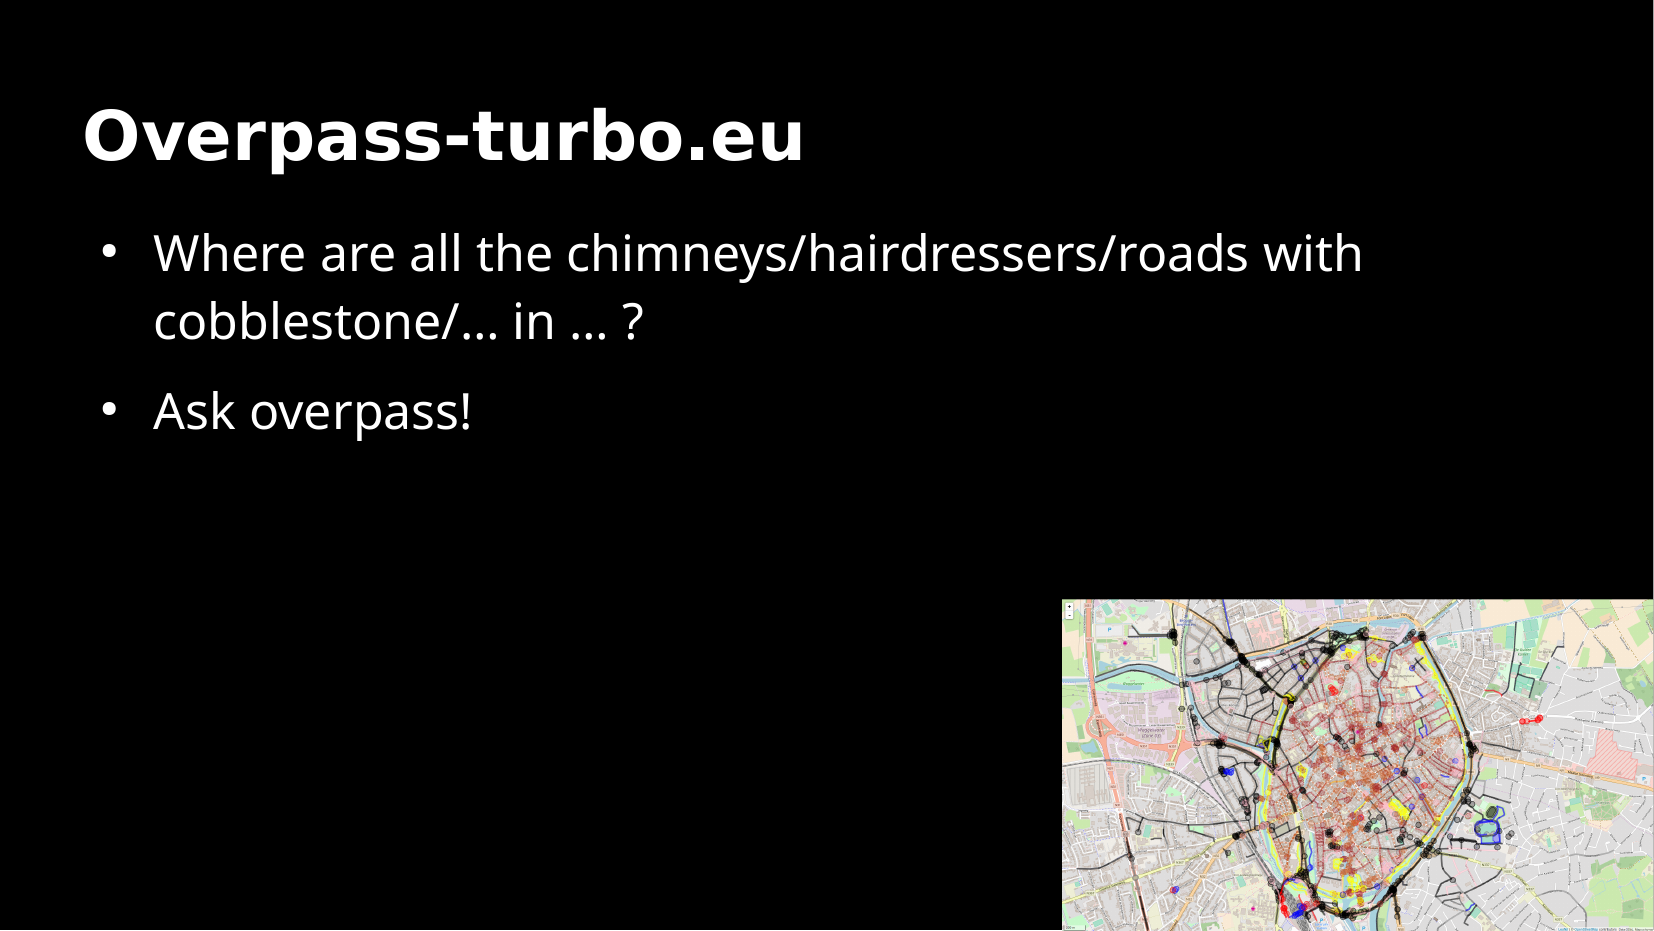

# Overpass-turbo.eu
Where are all the chimneys/hairdressers/roads with cobblestone/… in … ?
Ask overpass!